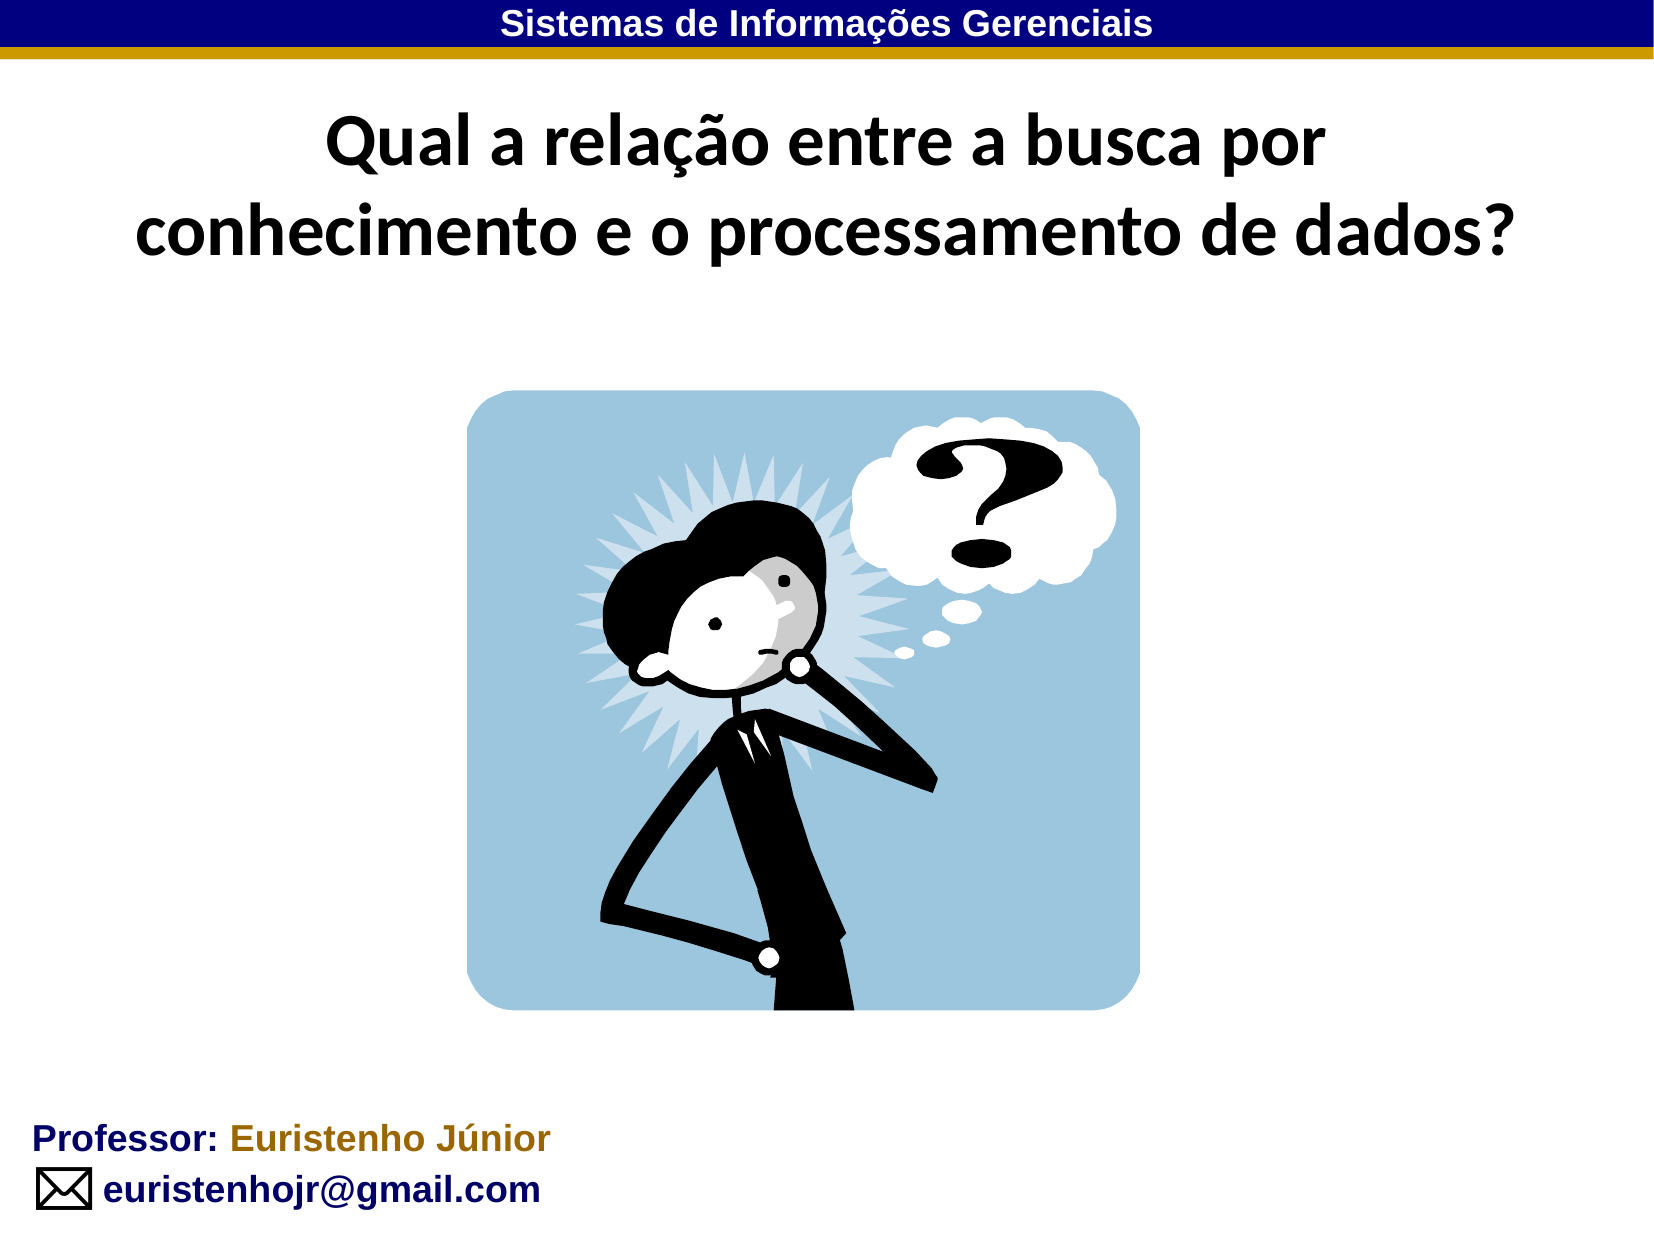

Empreendedorismo
Sistemas de Informações Gerenciais
# Qual a relação entre a busca por conhecimento e o processamento de dados?
Professor: Euristenho Júnior
euristenhojr@gmail.com